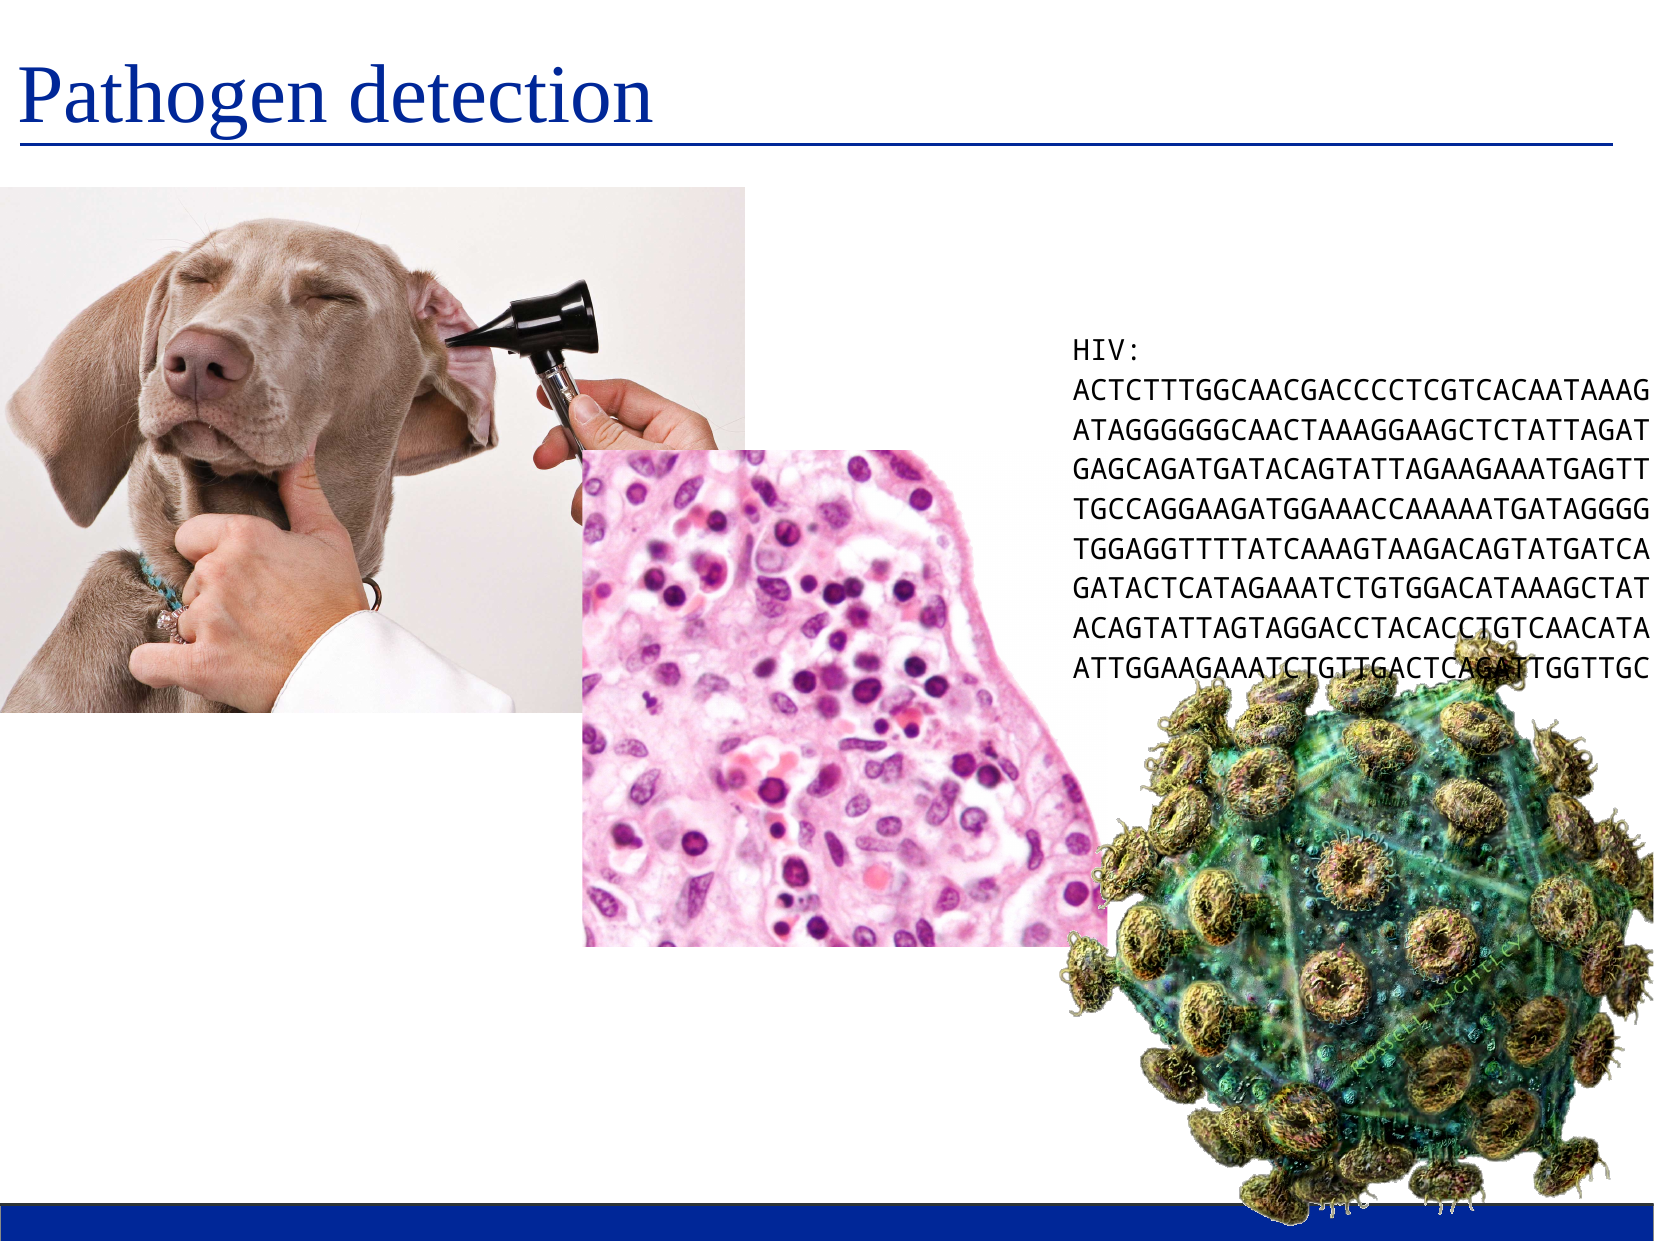

# Pathogen detection
HIV:
ACTCTTTGGCAACGACCCCTCGTCACAATAAAG
ATAGGGGGGCAACTAAAGGAAGCTCTATTAGAT
GAGCAGATGATACAGTATTAGAAGAAATGAGTT
TGCCAGGAAGATGGAAACCAAAAATGATAGGGG
TGGAGGTTTTATCAAAGTAAGACAGTATGATCA
GATACTCATAGAAATCTGTGGACATAAAGCTAT
ACAGTATTAGTAGGACCTACACCTGTCAACATA
ATTGGAAGAAATCTGTTGACTCAGATTGGTTGC